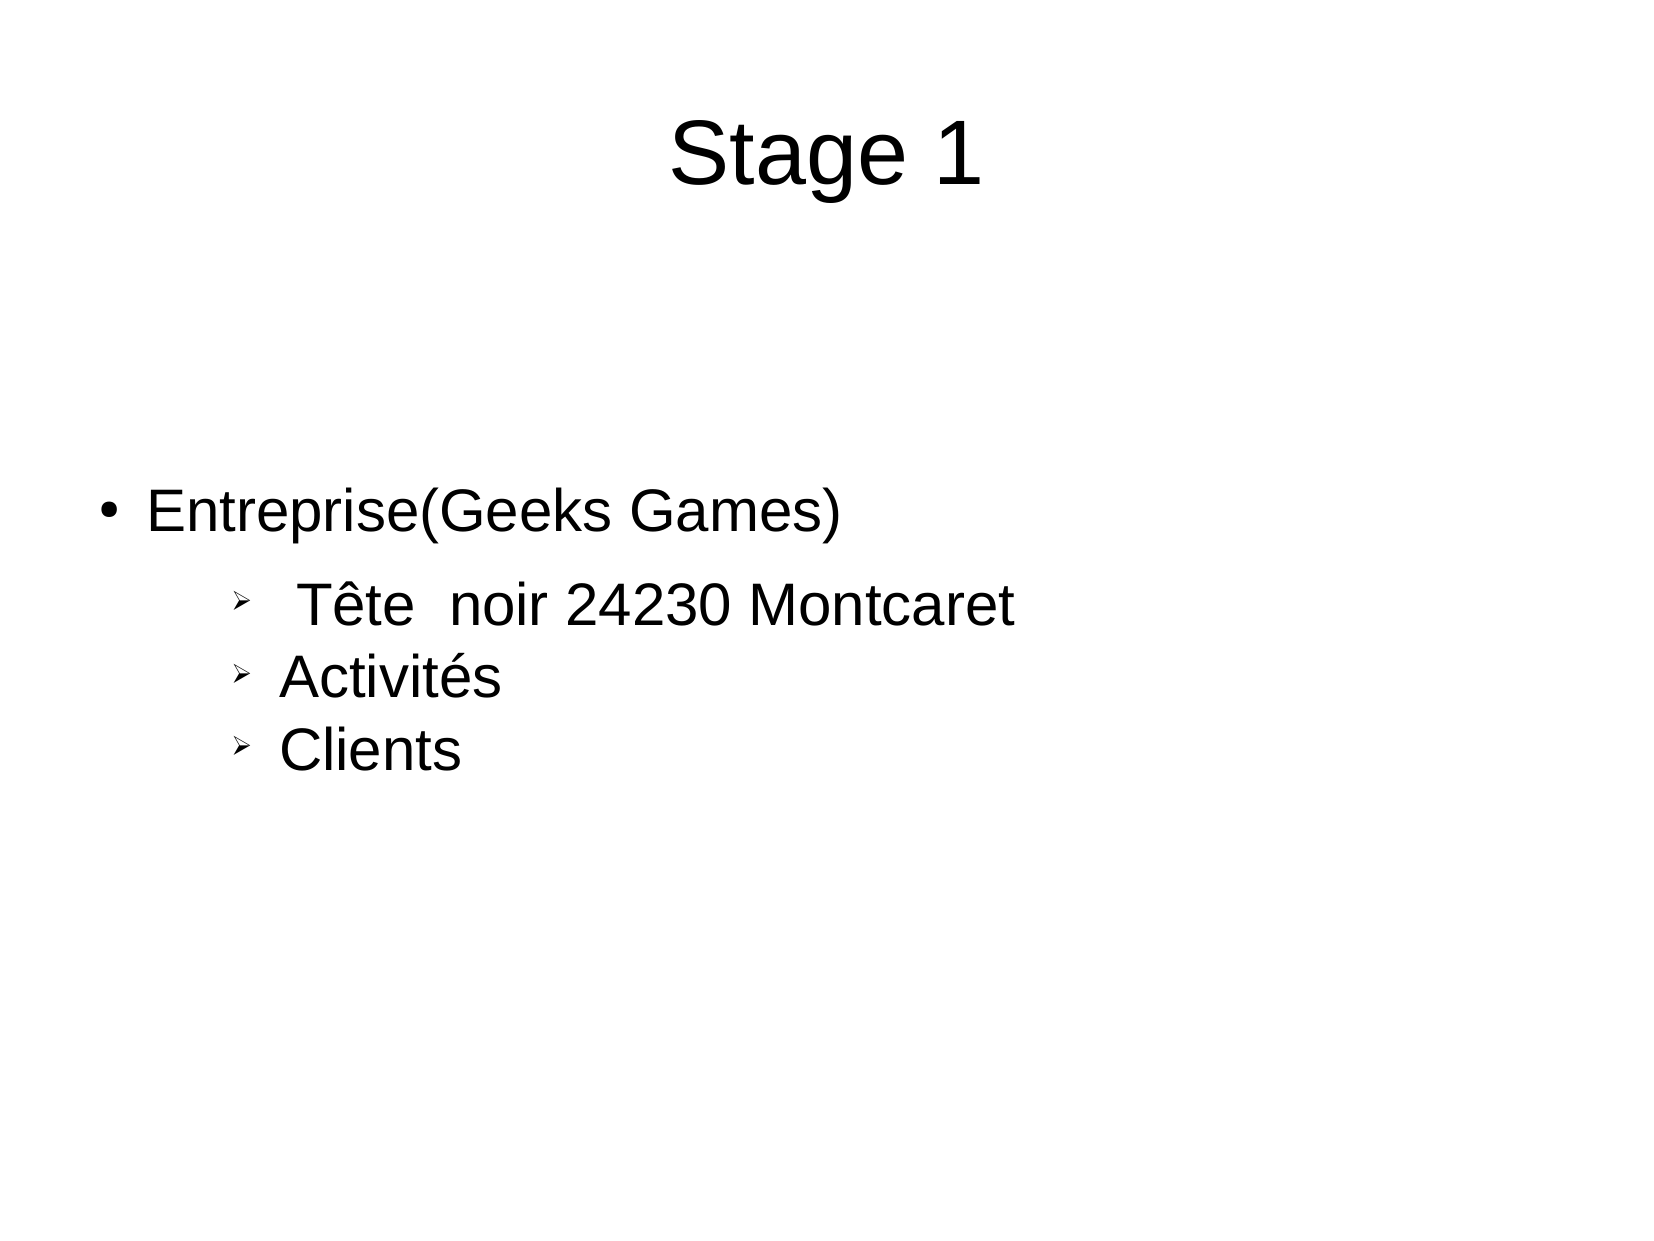

# Stage 1
Entreprise(Geeks Games)
 Tête noir 24230 Montcaret
Activités
Clients